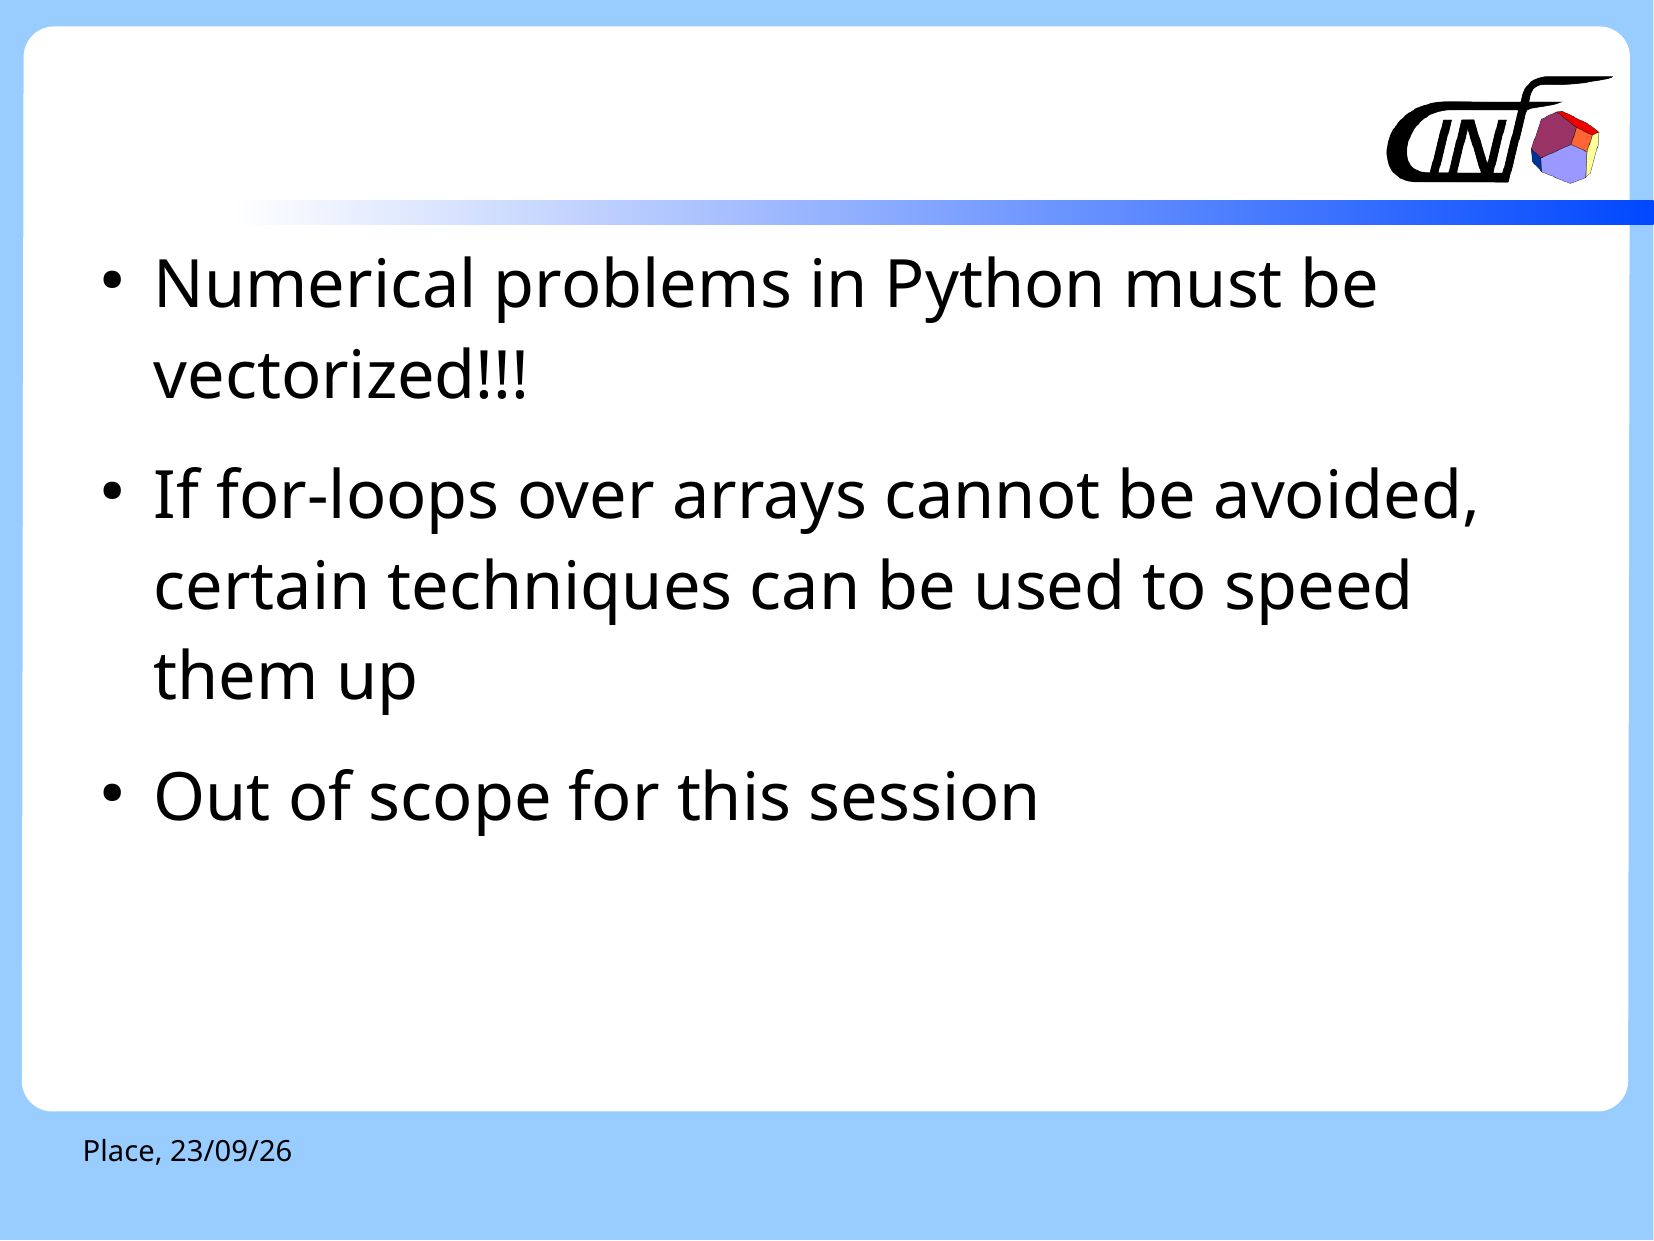

#
Numerical problems in Python must be vectorized!!!
If for-loops over arrays cannot be avoided, certain techniques can be used to speed them up
Out of scope for this session